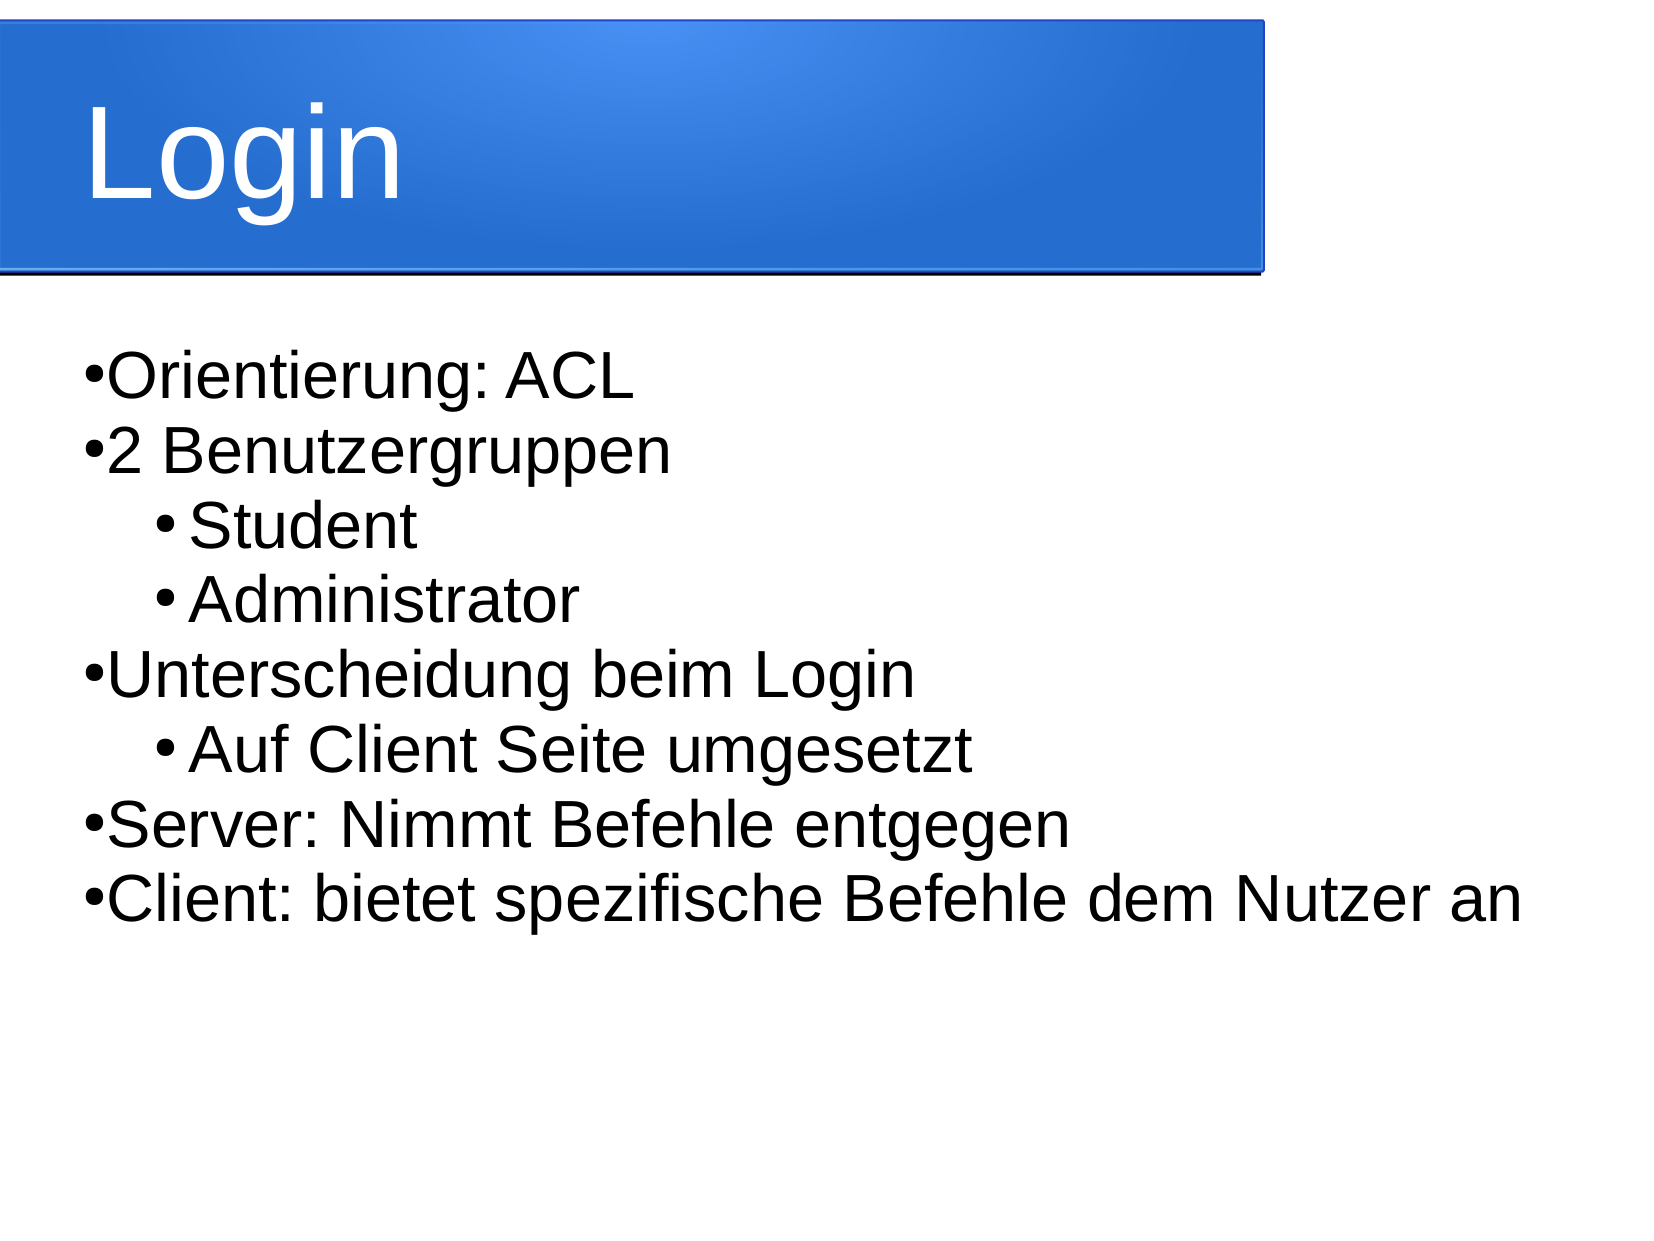

# Login
Orientierung: ACL
2 Benutzergruppen
Student
Administrator
Unterscheidung beim Login
Auf Client Seite umgesetzt
Server: Nimmt Befehle entgegen
Client: bietet spezifische Befehle dem Nutzer an